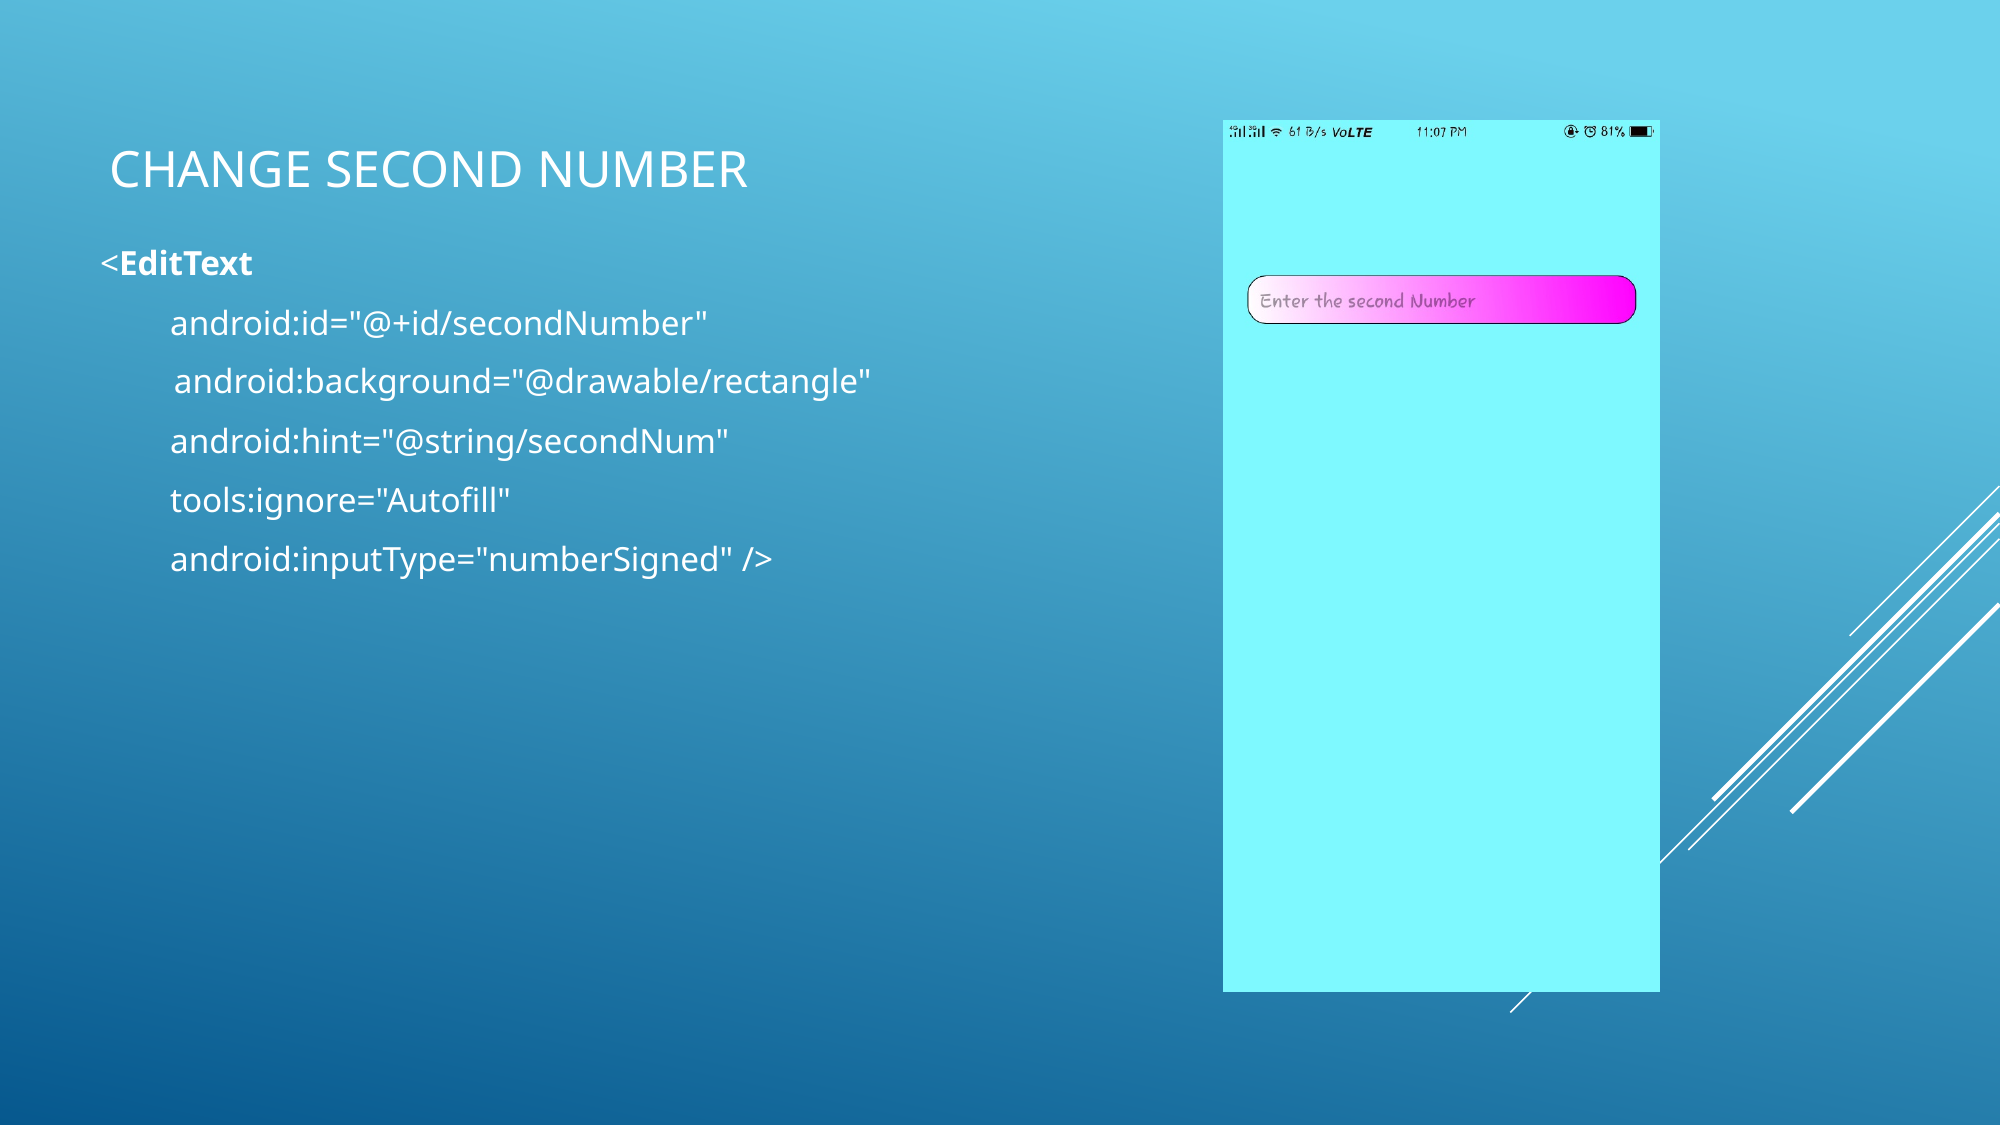

# Change Second NUmber
<EditText
 android:id="@+id/secondNumber"
	android:background="@drawable/rectangle"
 android:hint="@string/secondNum"
 tools:ignore="Autofill"
 android:inputType="numberSigned" />